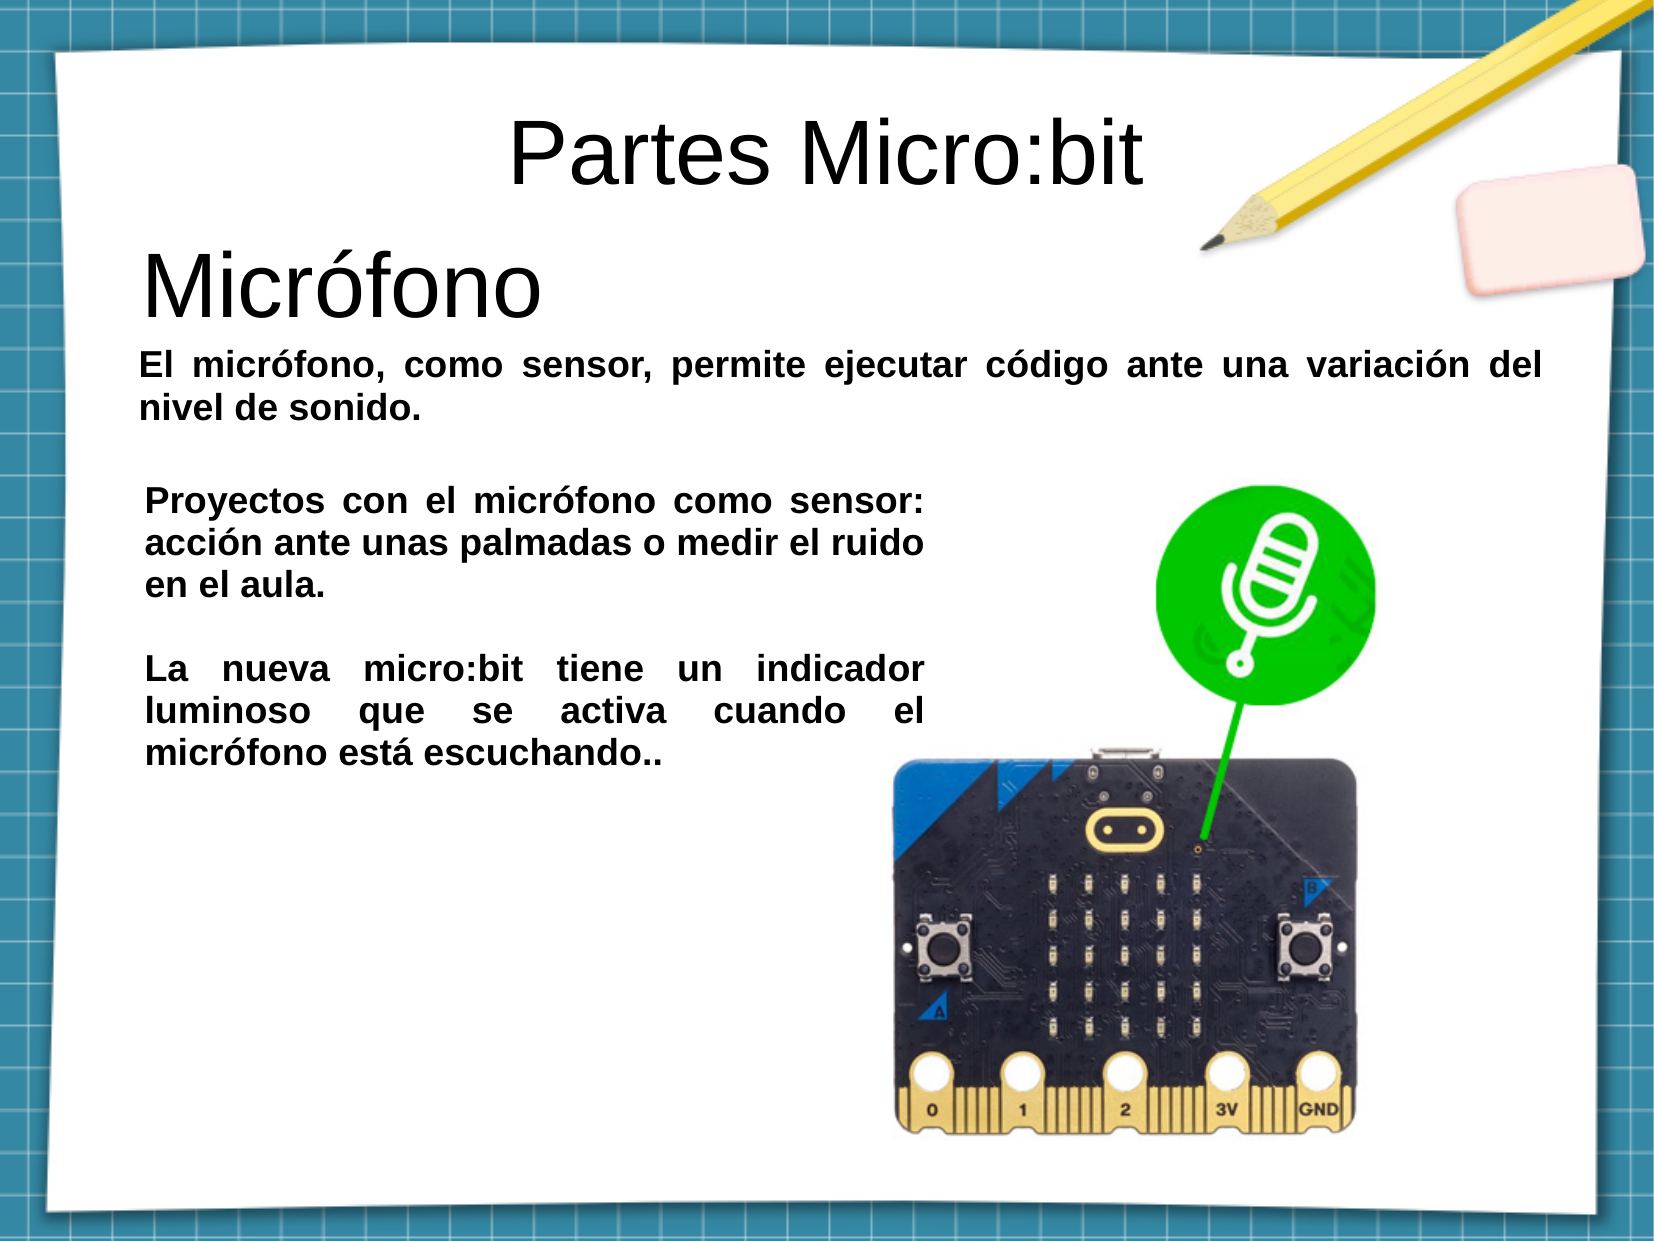

# Partes Micro:bit
Micrófono
El micrófono, como sensor, permite ejecutar código ante una variación del nivel de sonido.
Proyectos con el micrófono como sensor: acción ante unas palmadas o medir el ruido en el aula.
La nueva micro:bit tiene un indicador luminoso que se activa cuando el micrófono está escuchando..